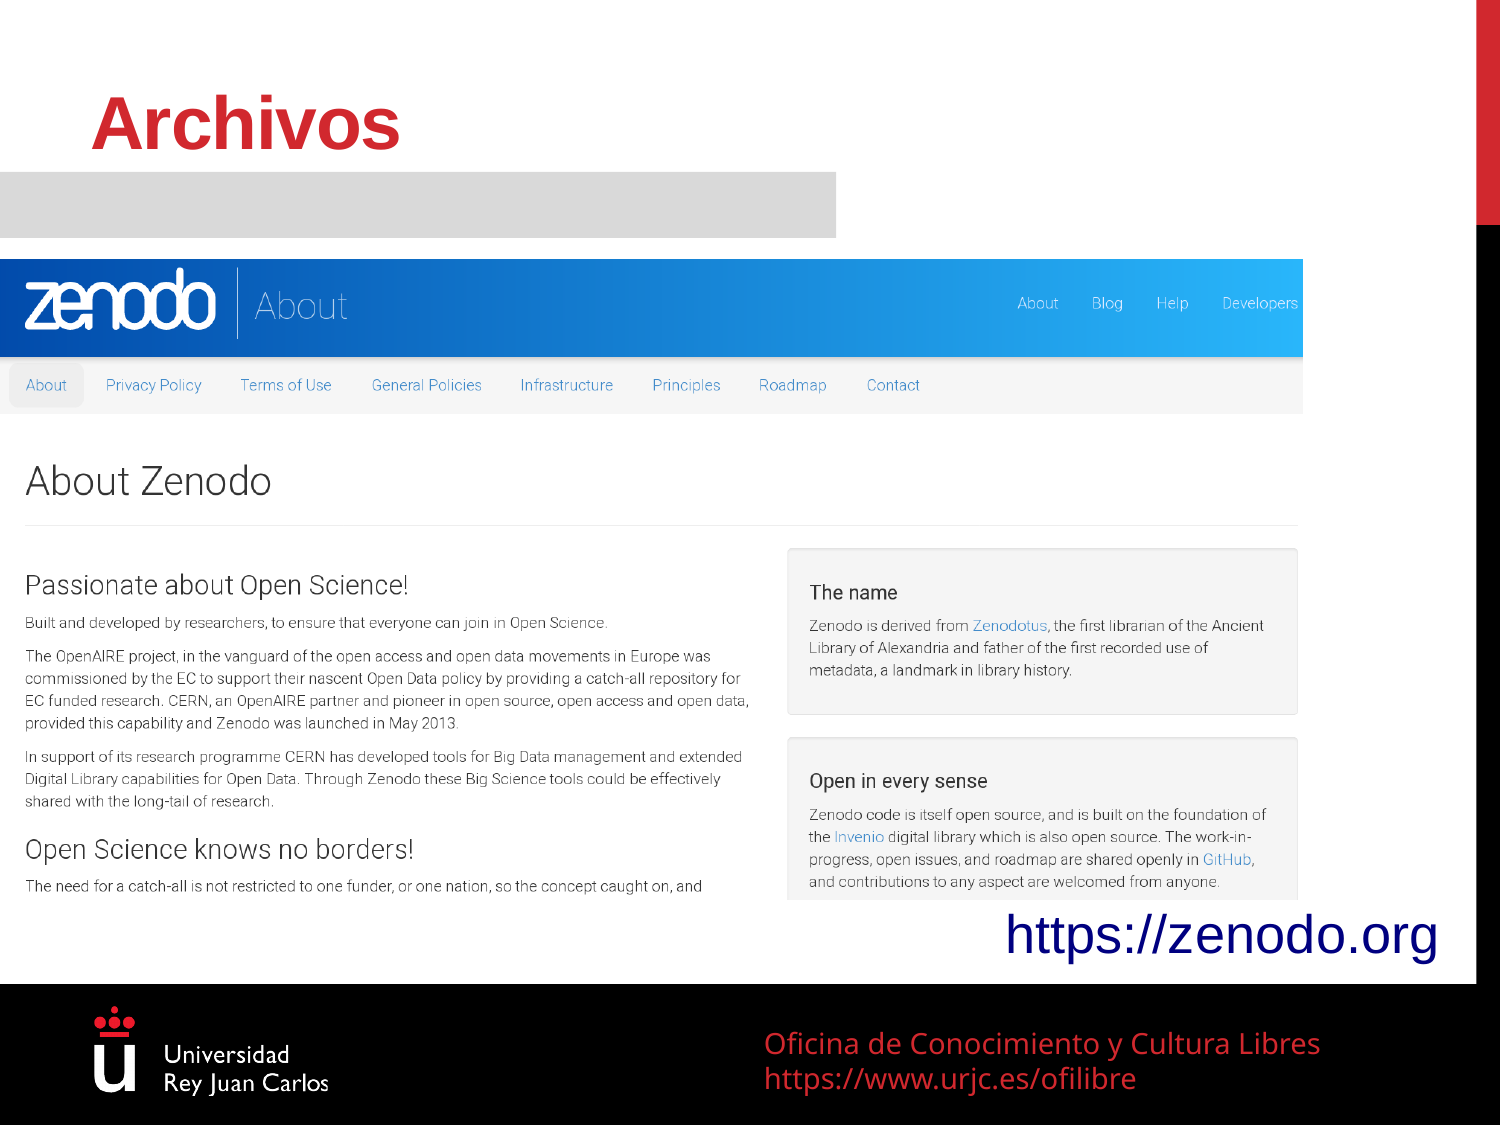

Archivos
#
https://zenodo.org
Oficina de Conocimiento y Cultura Libres
https://www.urjc.es/ofilibre